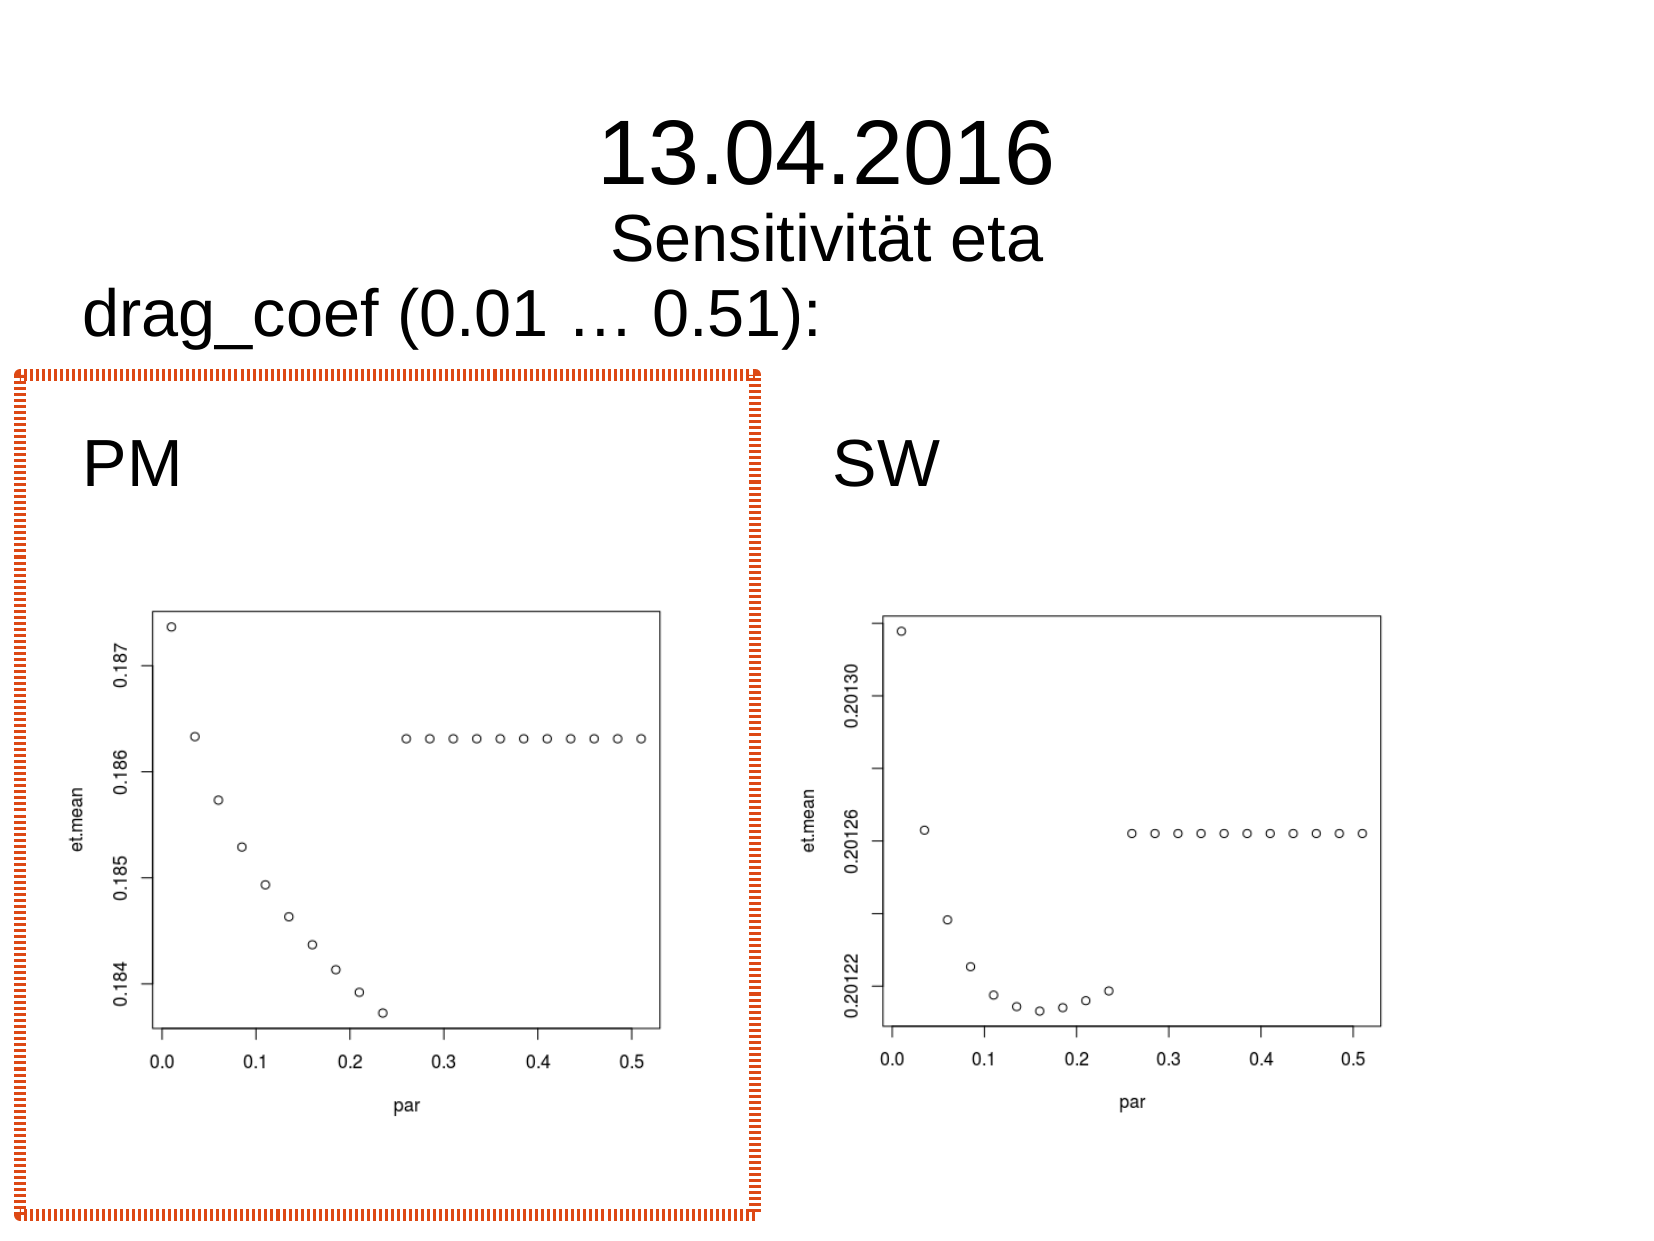

# 13.04.2016
Sensitivität eta
drag_coef (0.01 … 0.51):
PM									SW